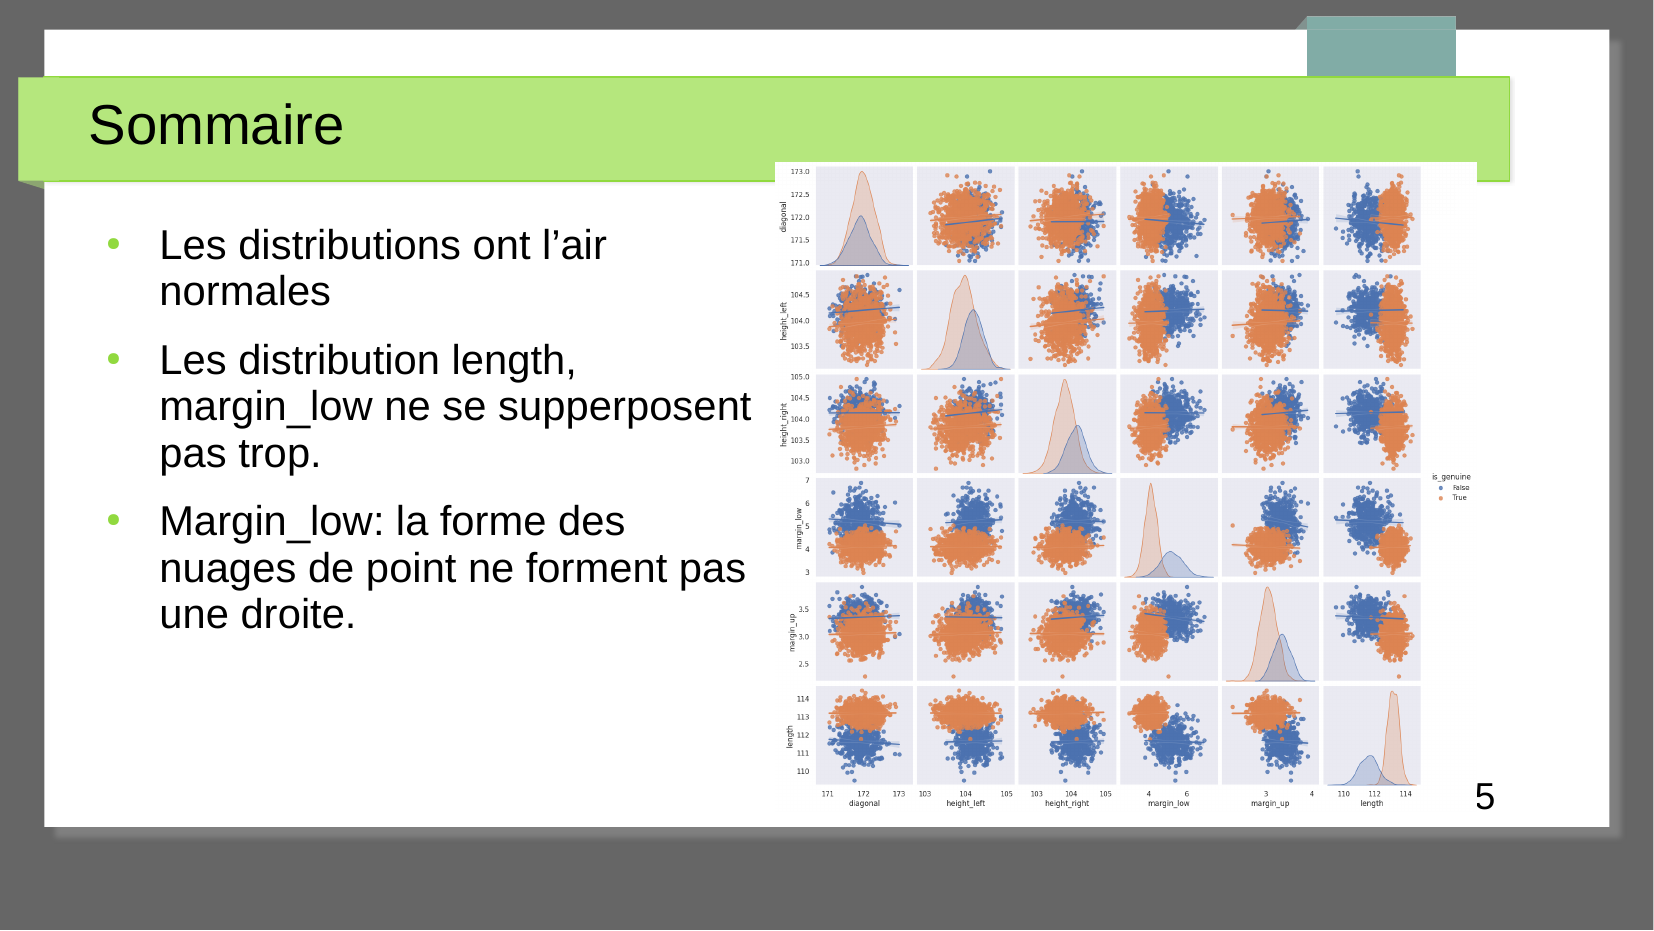

# Sommaire
Les distributions ont l’air normales
Les distribution length, margin_low ne se supperposent pas trop.
Margin_low: la forme des nuages de point ne forment pas une droite.